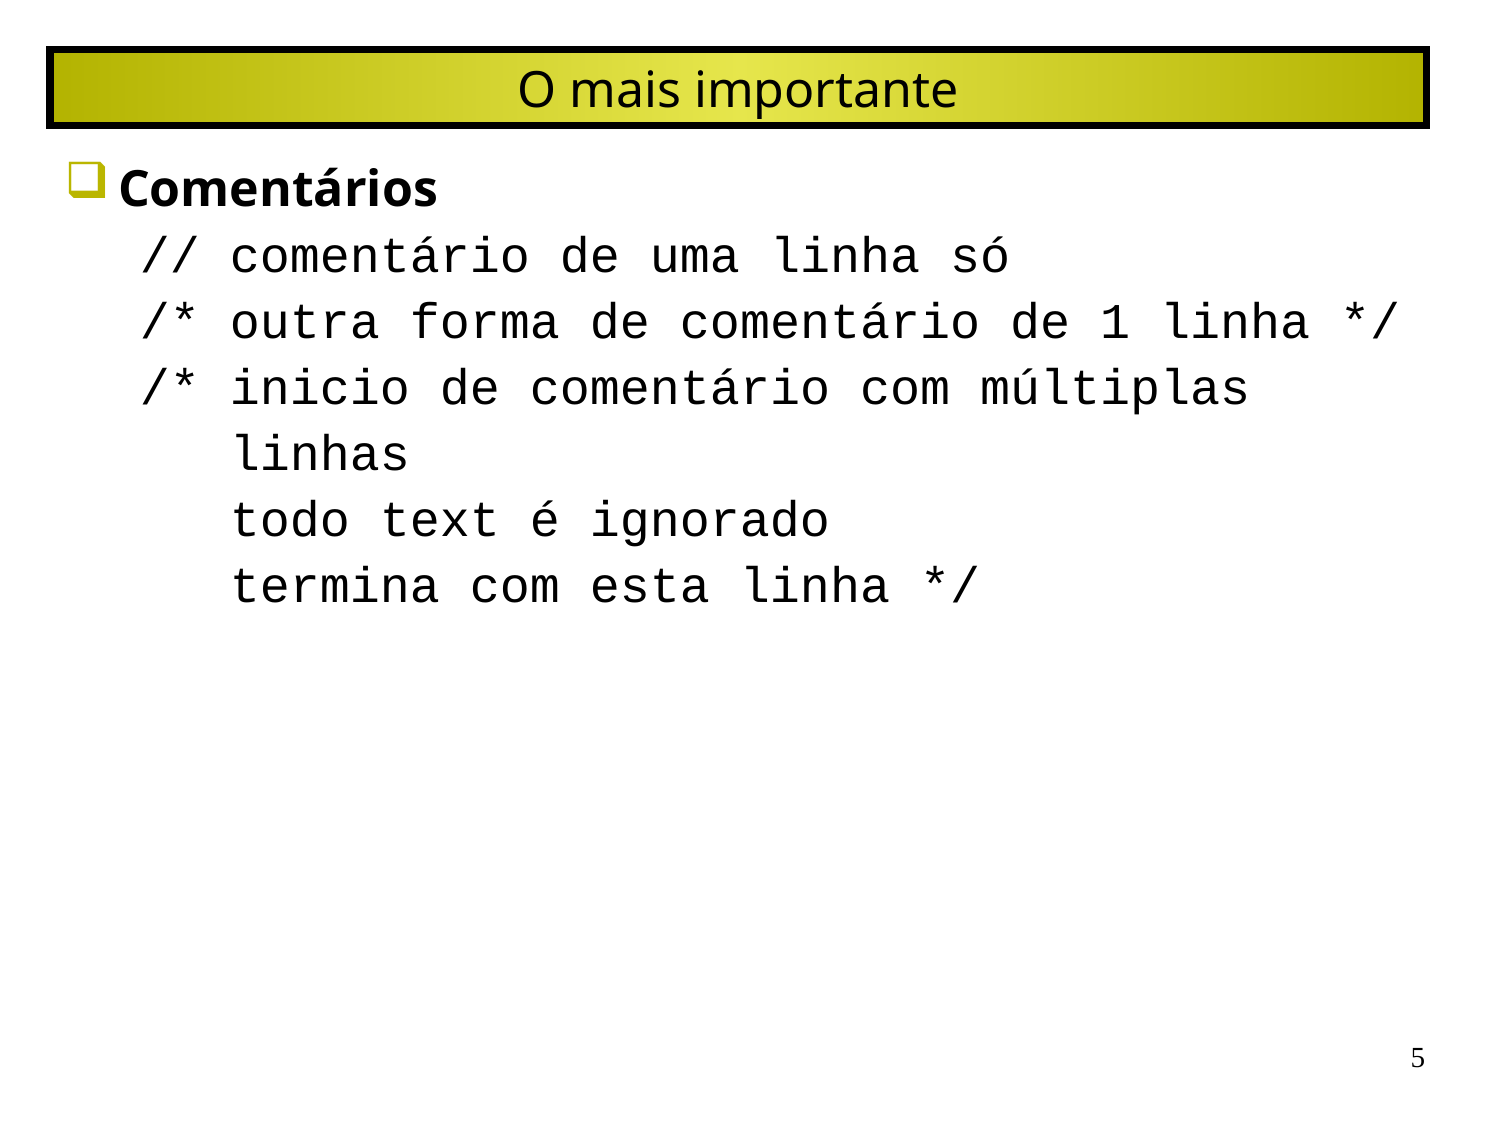

# O mais importante
Comentários
// comentário de uma linha só
/* outra forma de comentário de 1 linha */
/* inicio de comentário com múltiplas
 linhas
 todo text é ignorado
 termina com esta linha */
5